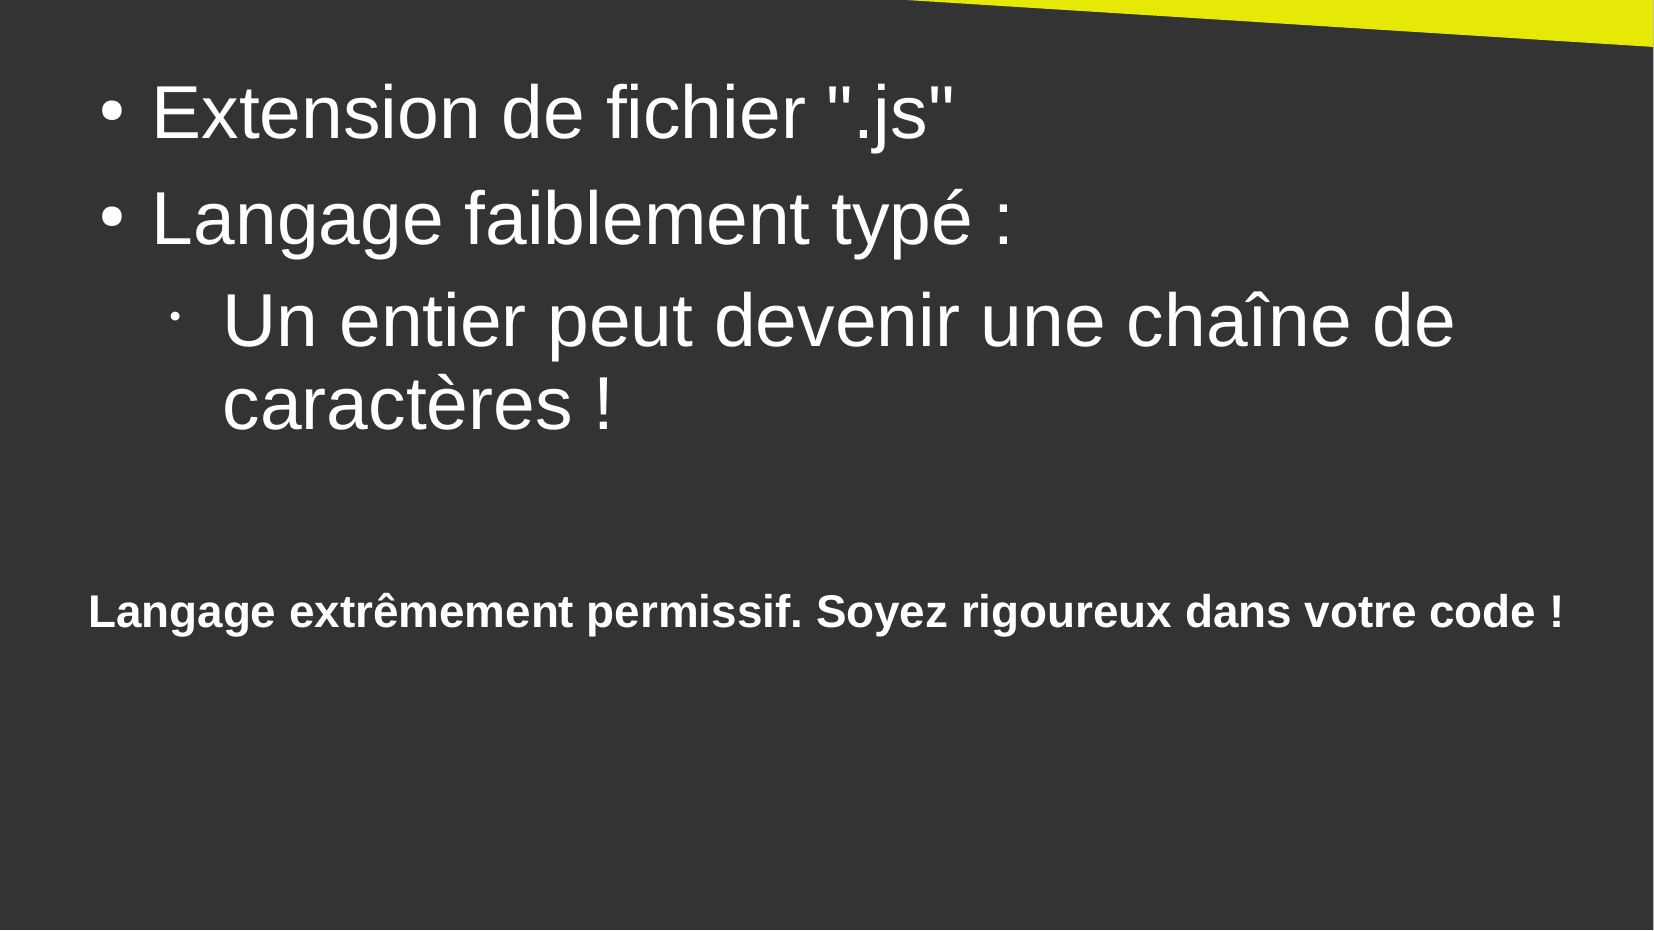

# Extension de fichier ".js"
Langage faiblement typé :
Un entier peut devenir une chaîne de caractères !
Langage extrêmement permissif. Soyez rigoureux dans votre code !